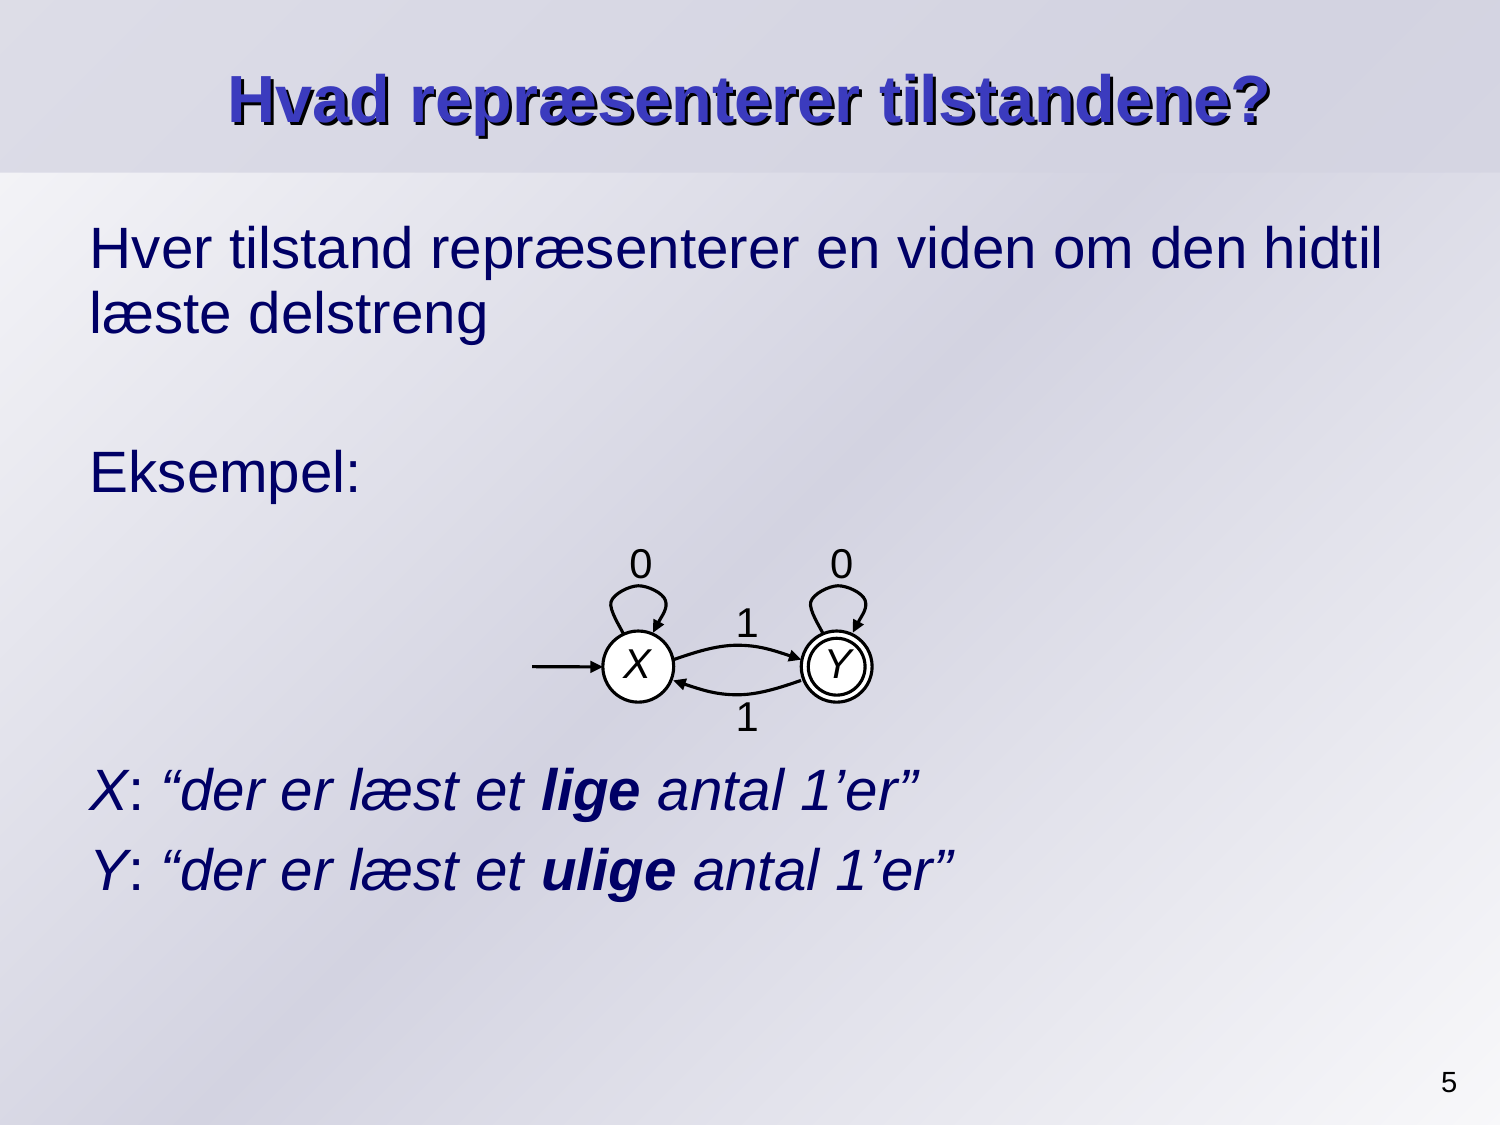

# Hvad repræsenterer tilstandene?
Hver tilstand repræsenterer en viden om den hidtil læste delstreng
Eksempel:
X: “der er læst et lige antal 1’er”
Y: “der er læst et ulige antal 1’er”
0
0
1
X
Y
1
5